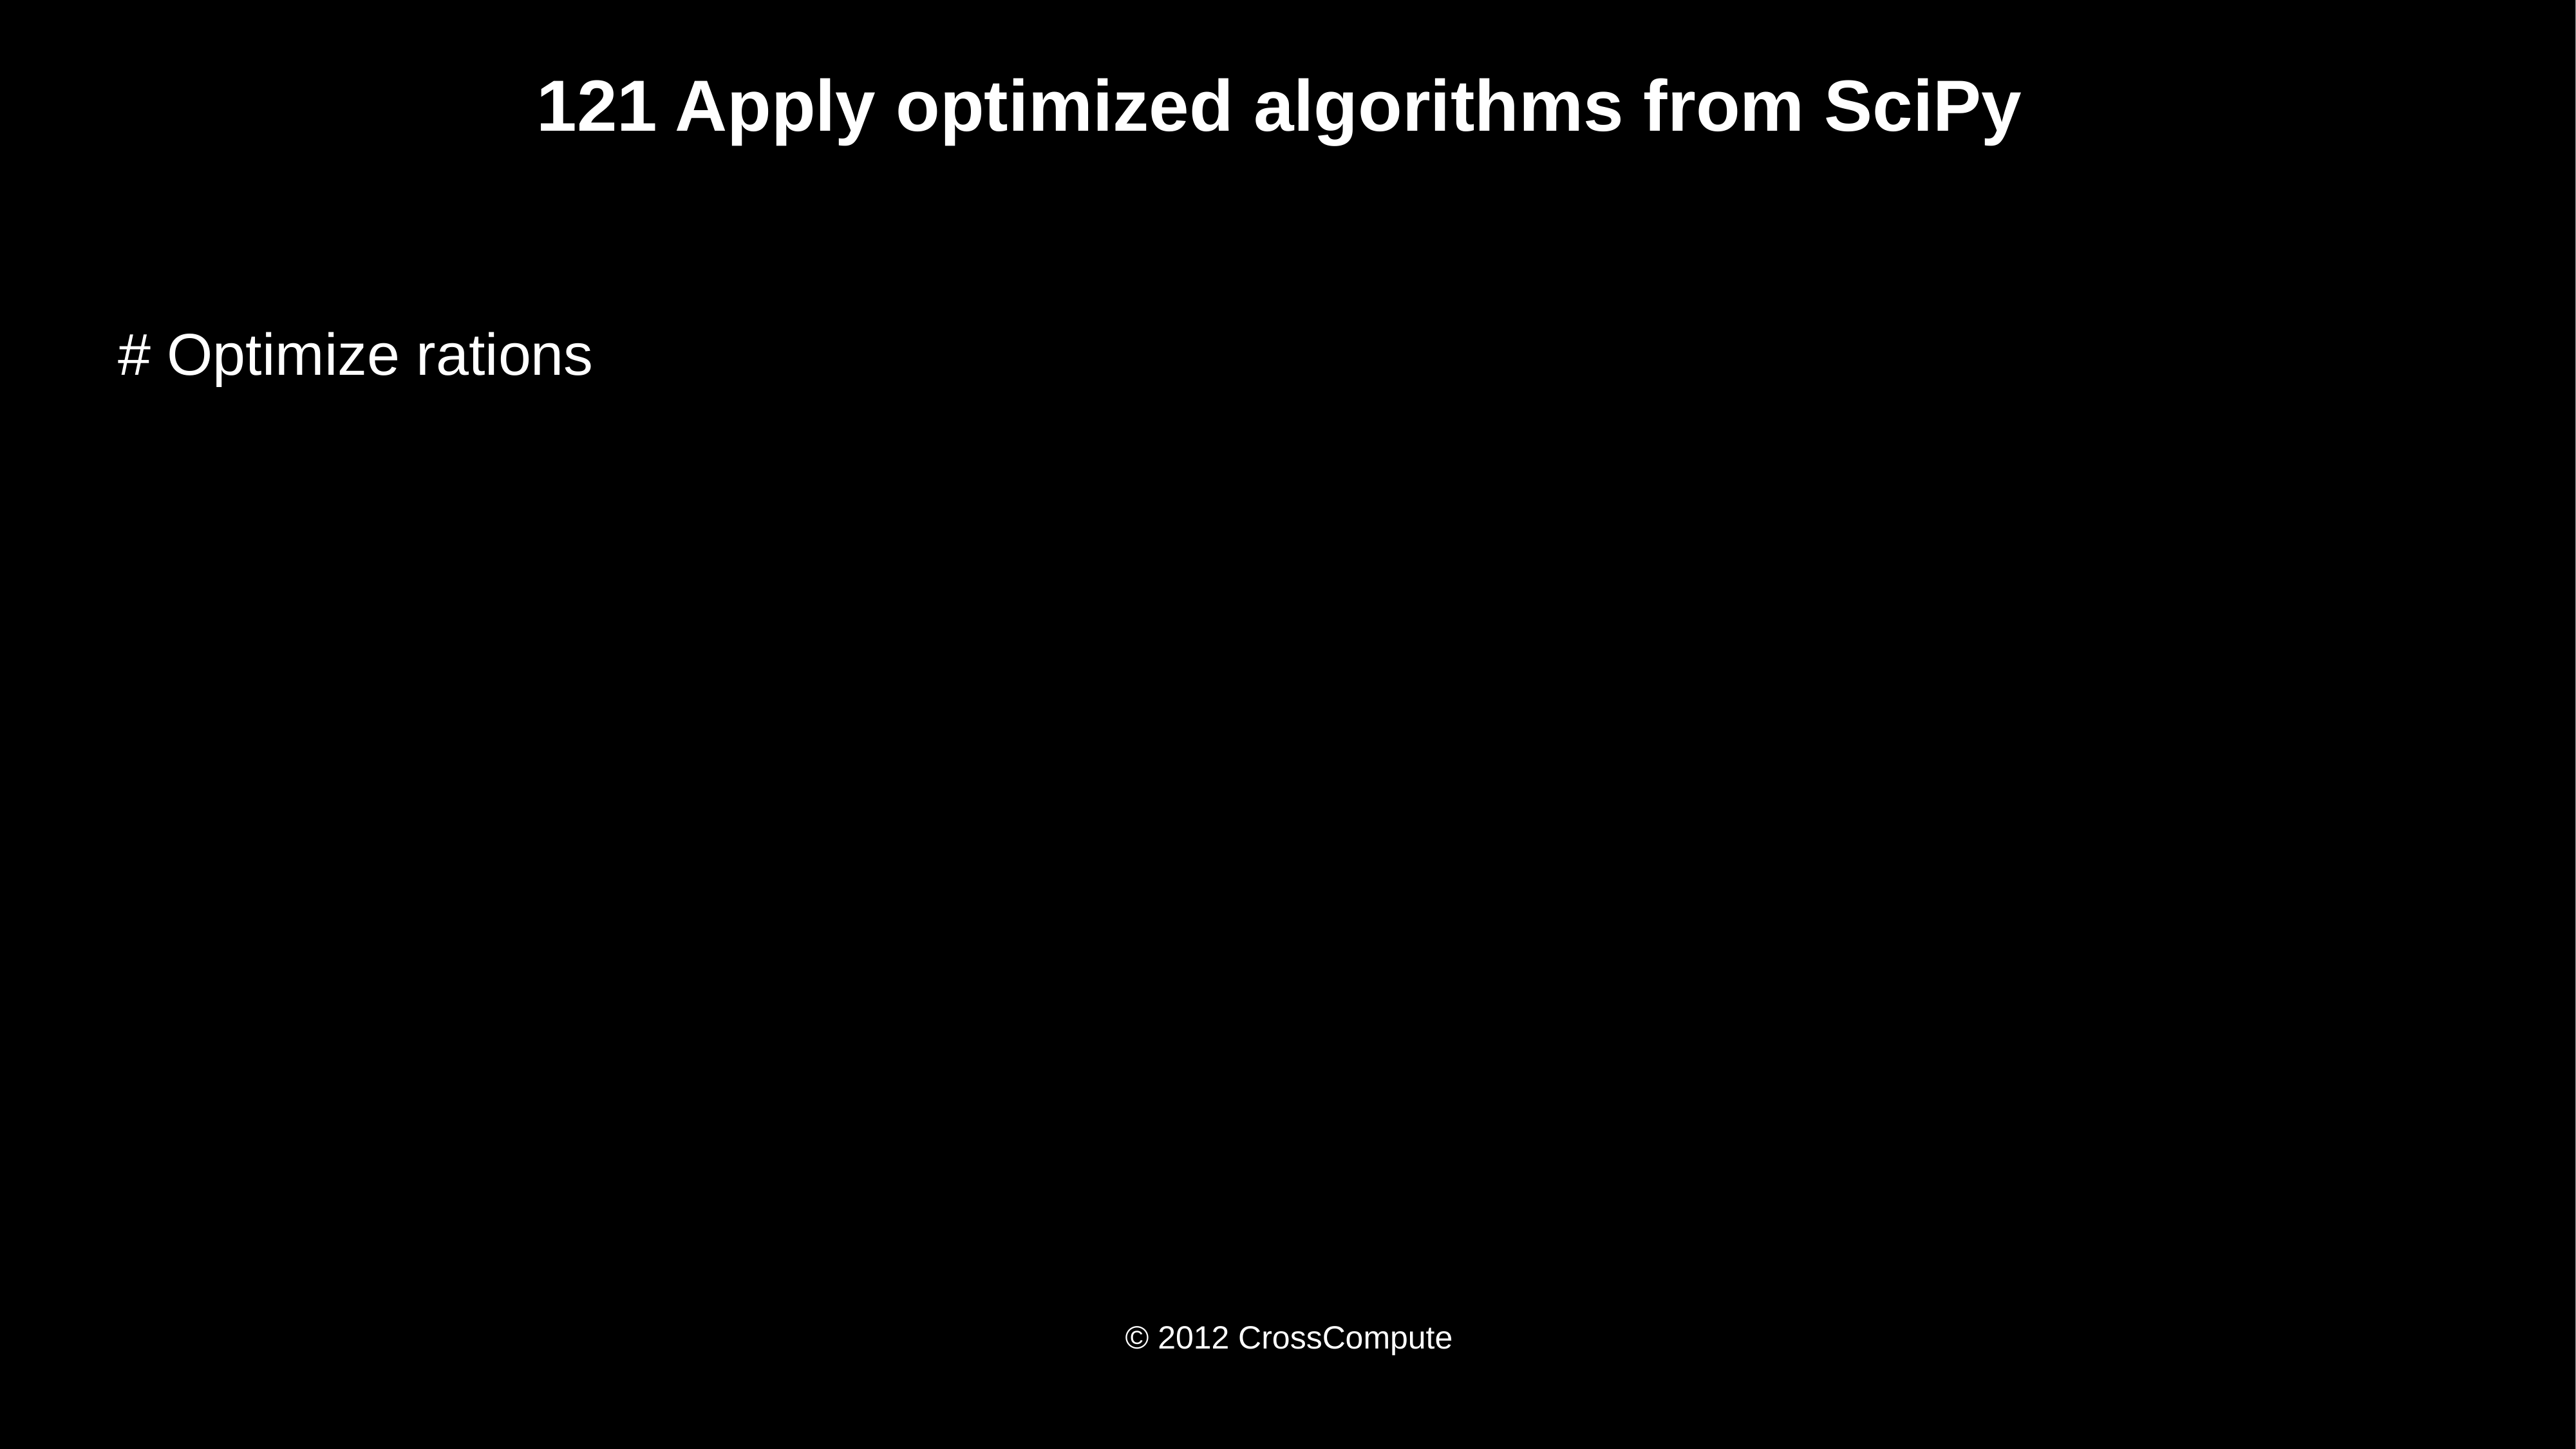

# 121 Apply optimized algorithms from SciPy
# Optimize rations
© 2012 CrossCompute